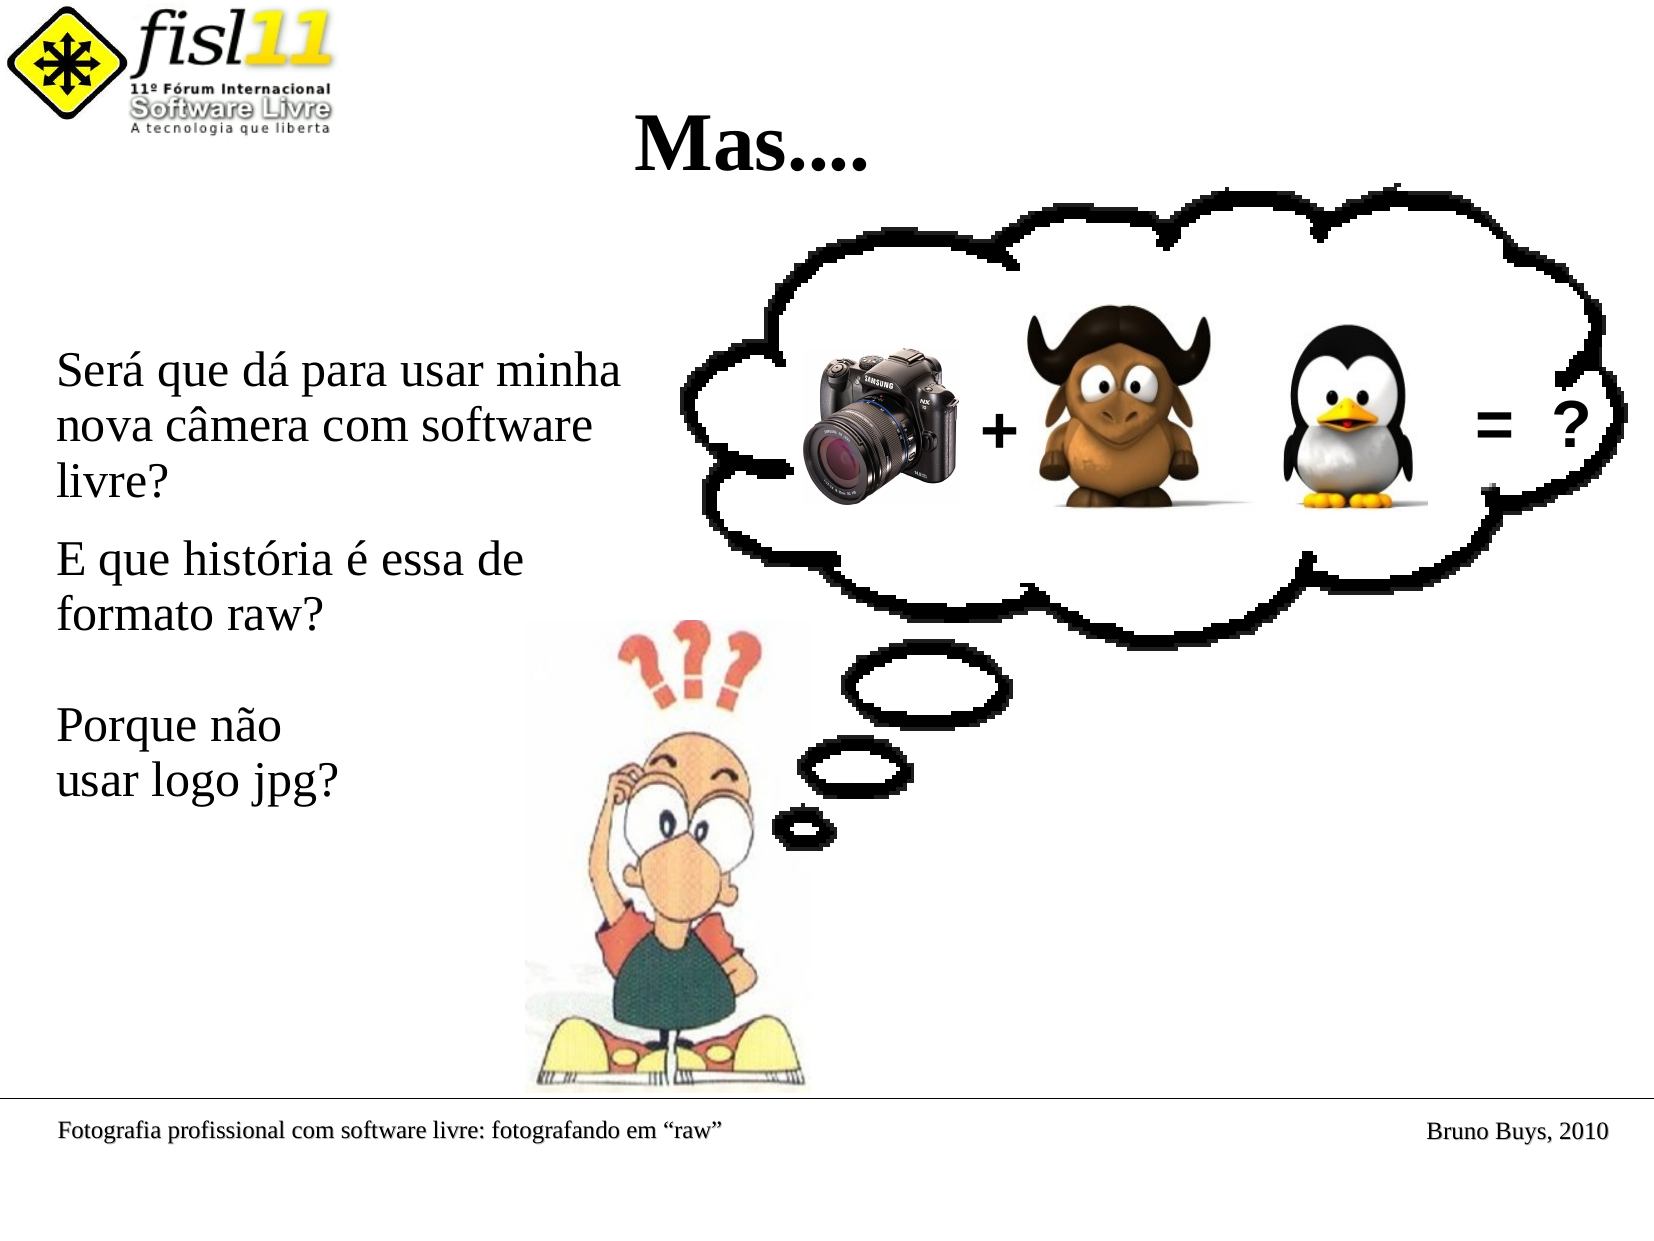

Mas....
Será que dá para usar minha
nova câmera com software
livre?
E que história é essa de
formato raw?
Porque não
usar logo jpg?
= ?
+
Fotografia profissional com software livre: fotografando em “raw”
Bruno Buys, 2010